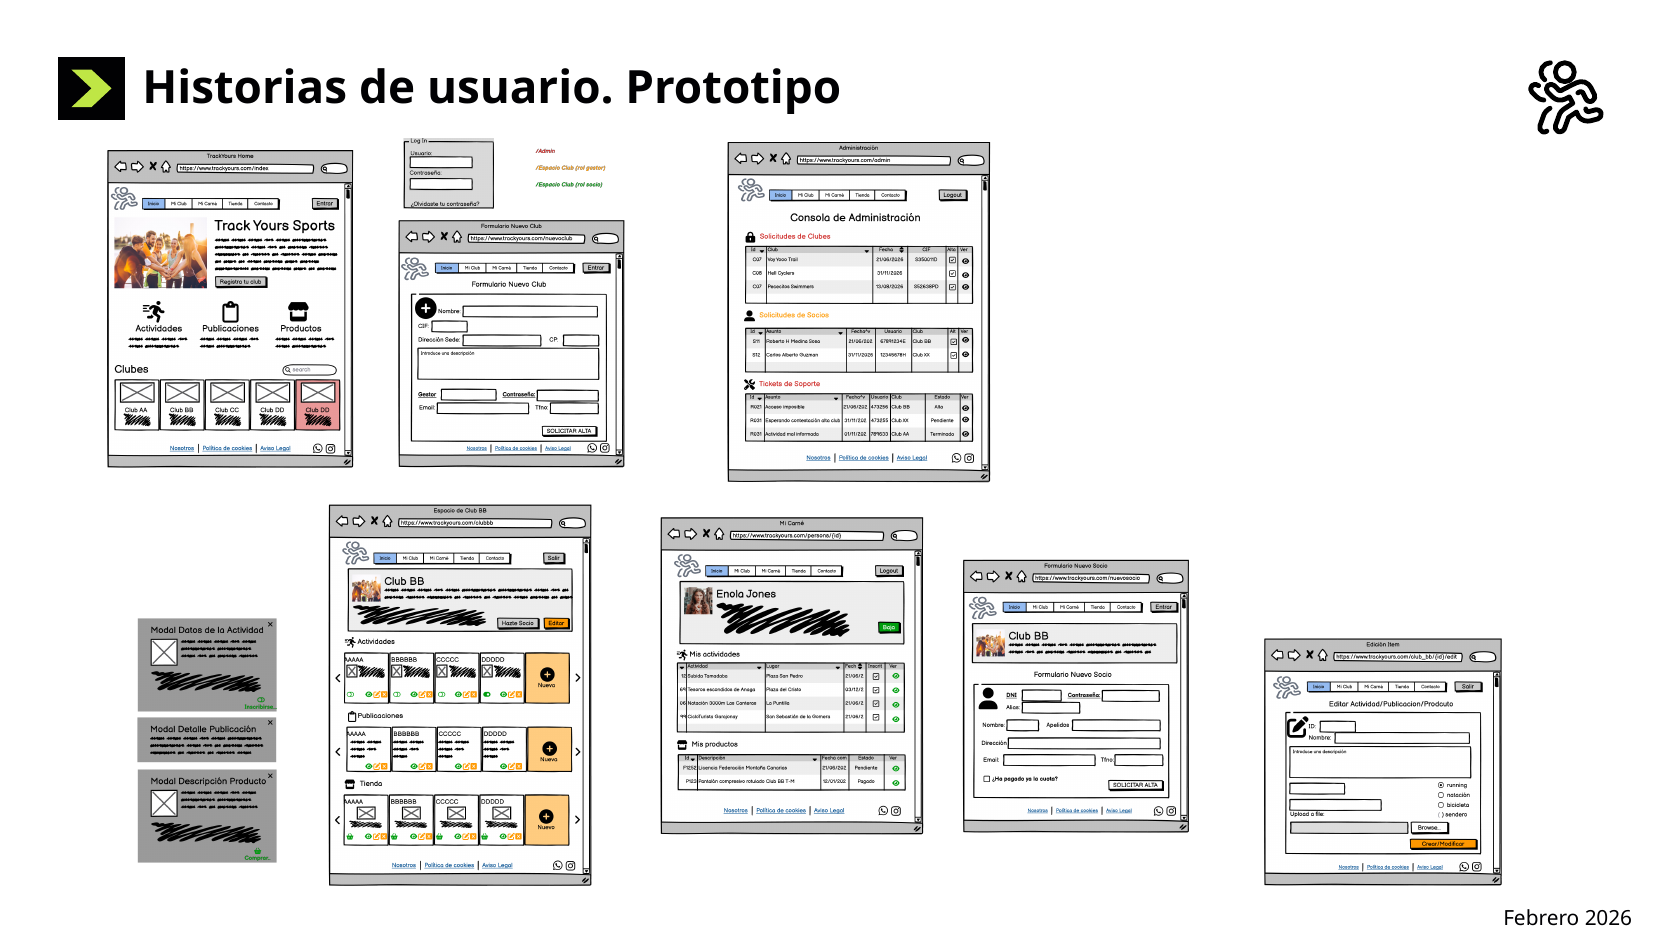

# Historias de usuario. Prototipo
Febrero 2026